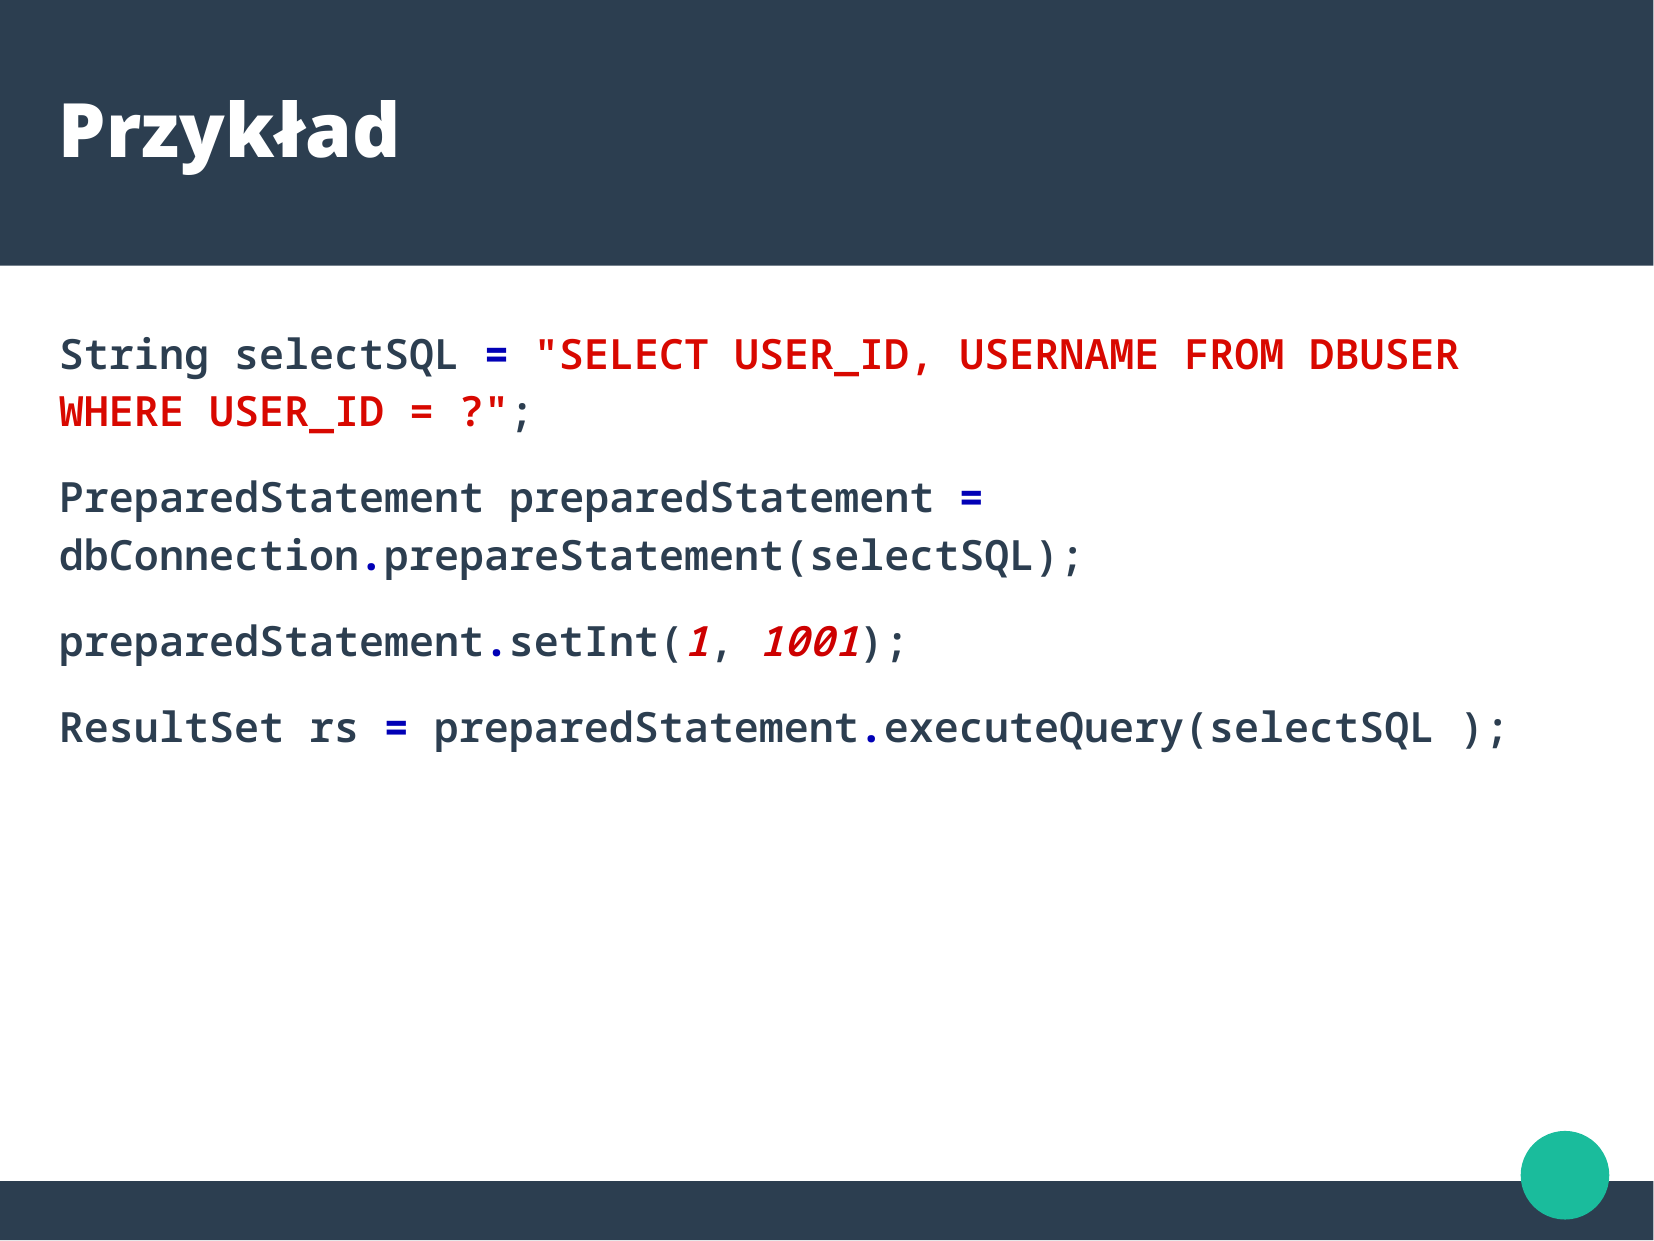

# Przykład
String selectSQL = "SELECT USER_ID, USERNAME FROM DBUSER WHERE USER_ID = ?";
PreparedStatement preparedStatement = dbConnection.prepareStatement(selectSQL);
preparedStatement.setInt(1, 1001);
ResultSet rs = preparedStatement.executeQuery(selectSQL );